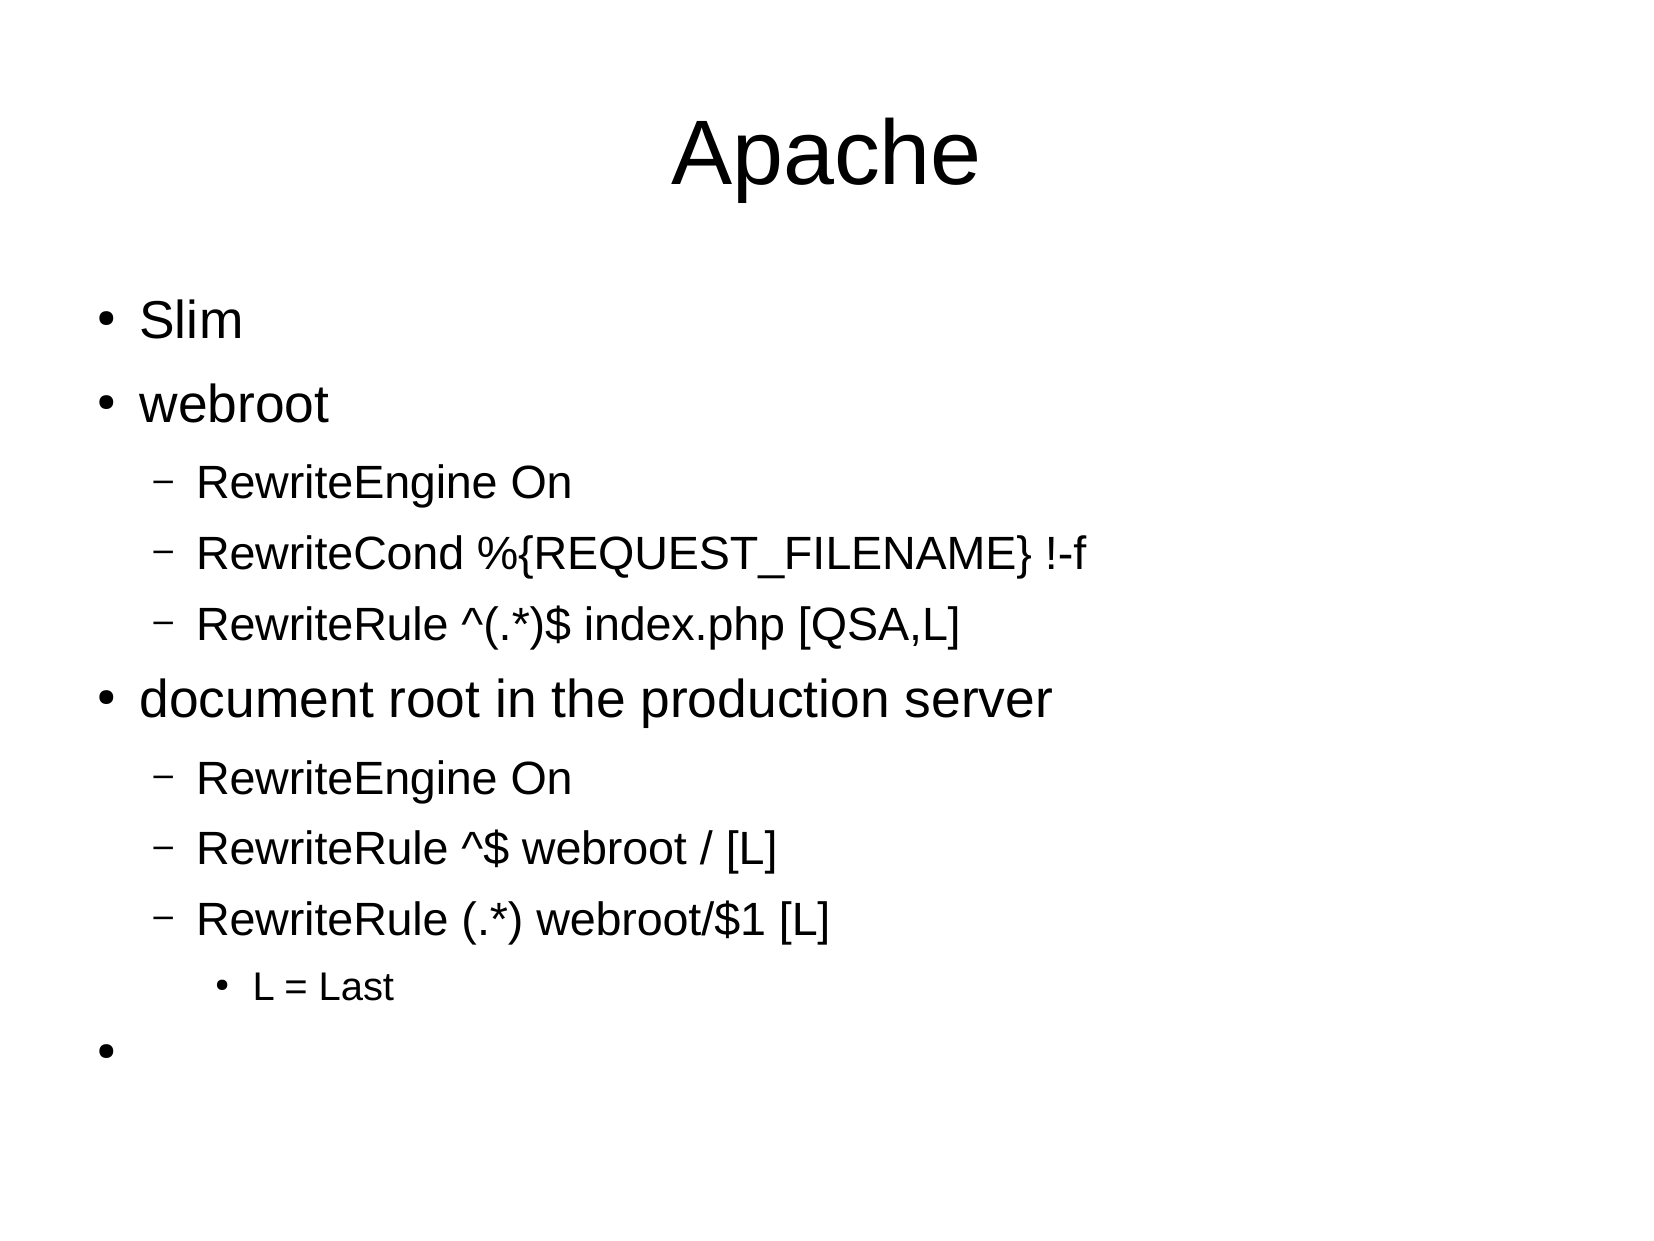

# Apache
Slim
webroot
RewriteEngine On
RewriteCond %{REQUEST_FILENAME} !-f
RewriteRule ^(.*)$ index.php [QSA,L]
document root in the production server
RewriteEngine On
RewriteRule ^$ webroot / [L]
RewriteRule (.*) webroot/$1 [L]
L = Last